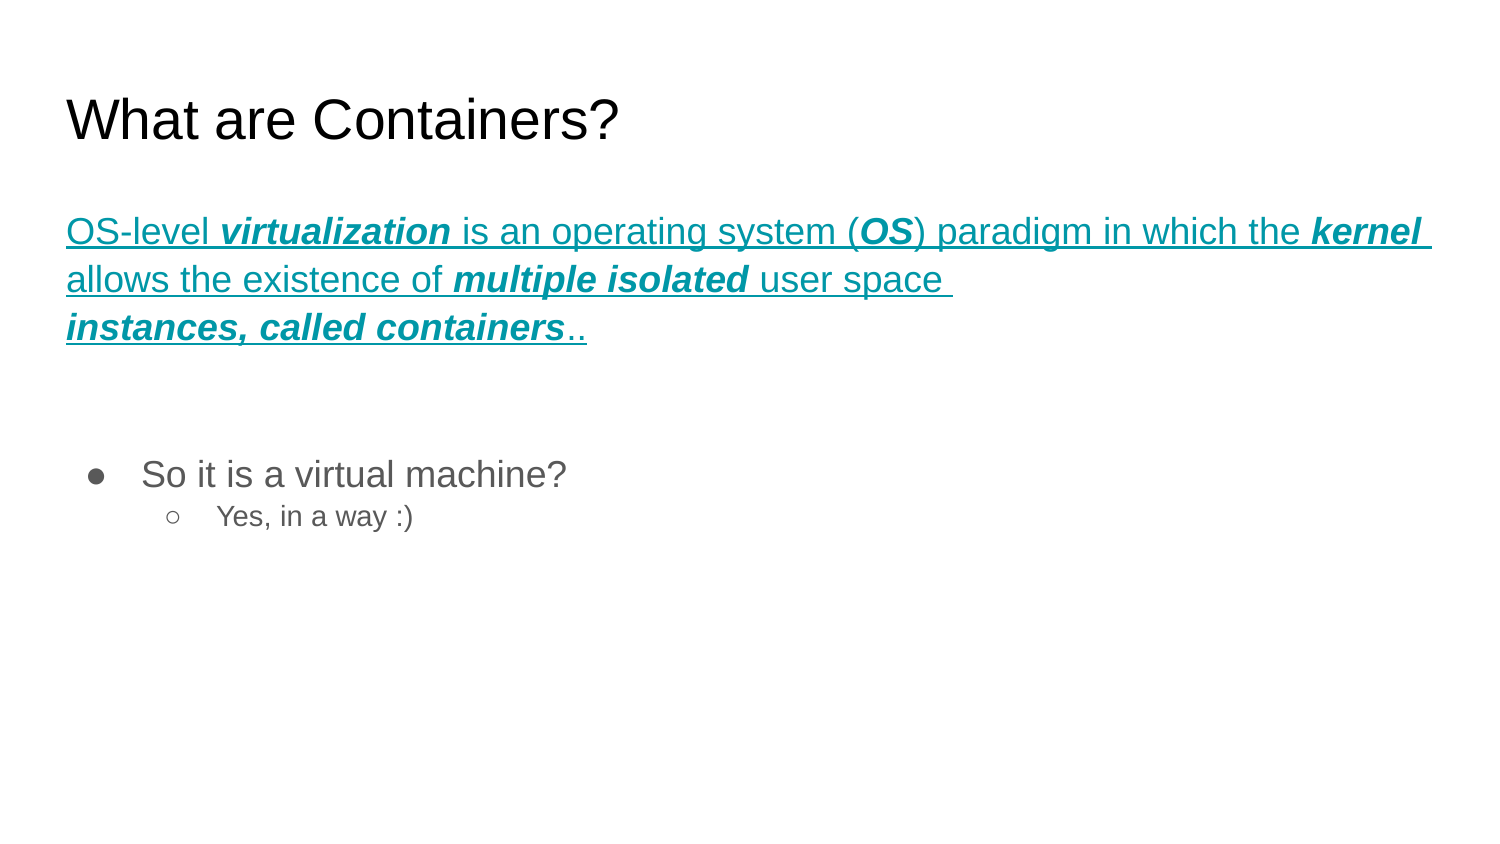

# What are Containers?
OS-level virtualization is an operating system (OS) paradigm in which the kernel allows the existence of multiple isolated user space instances, called containers..
So it is a virtual machine?
Yes, in a way :)